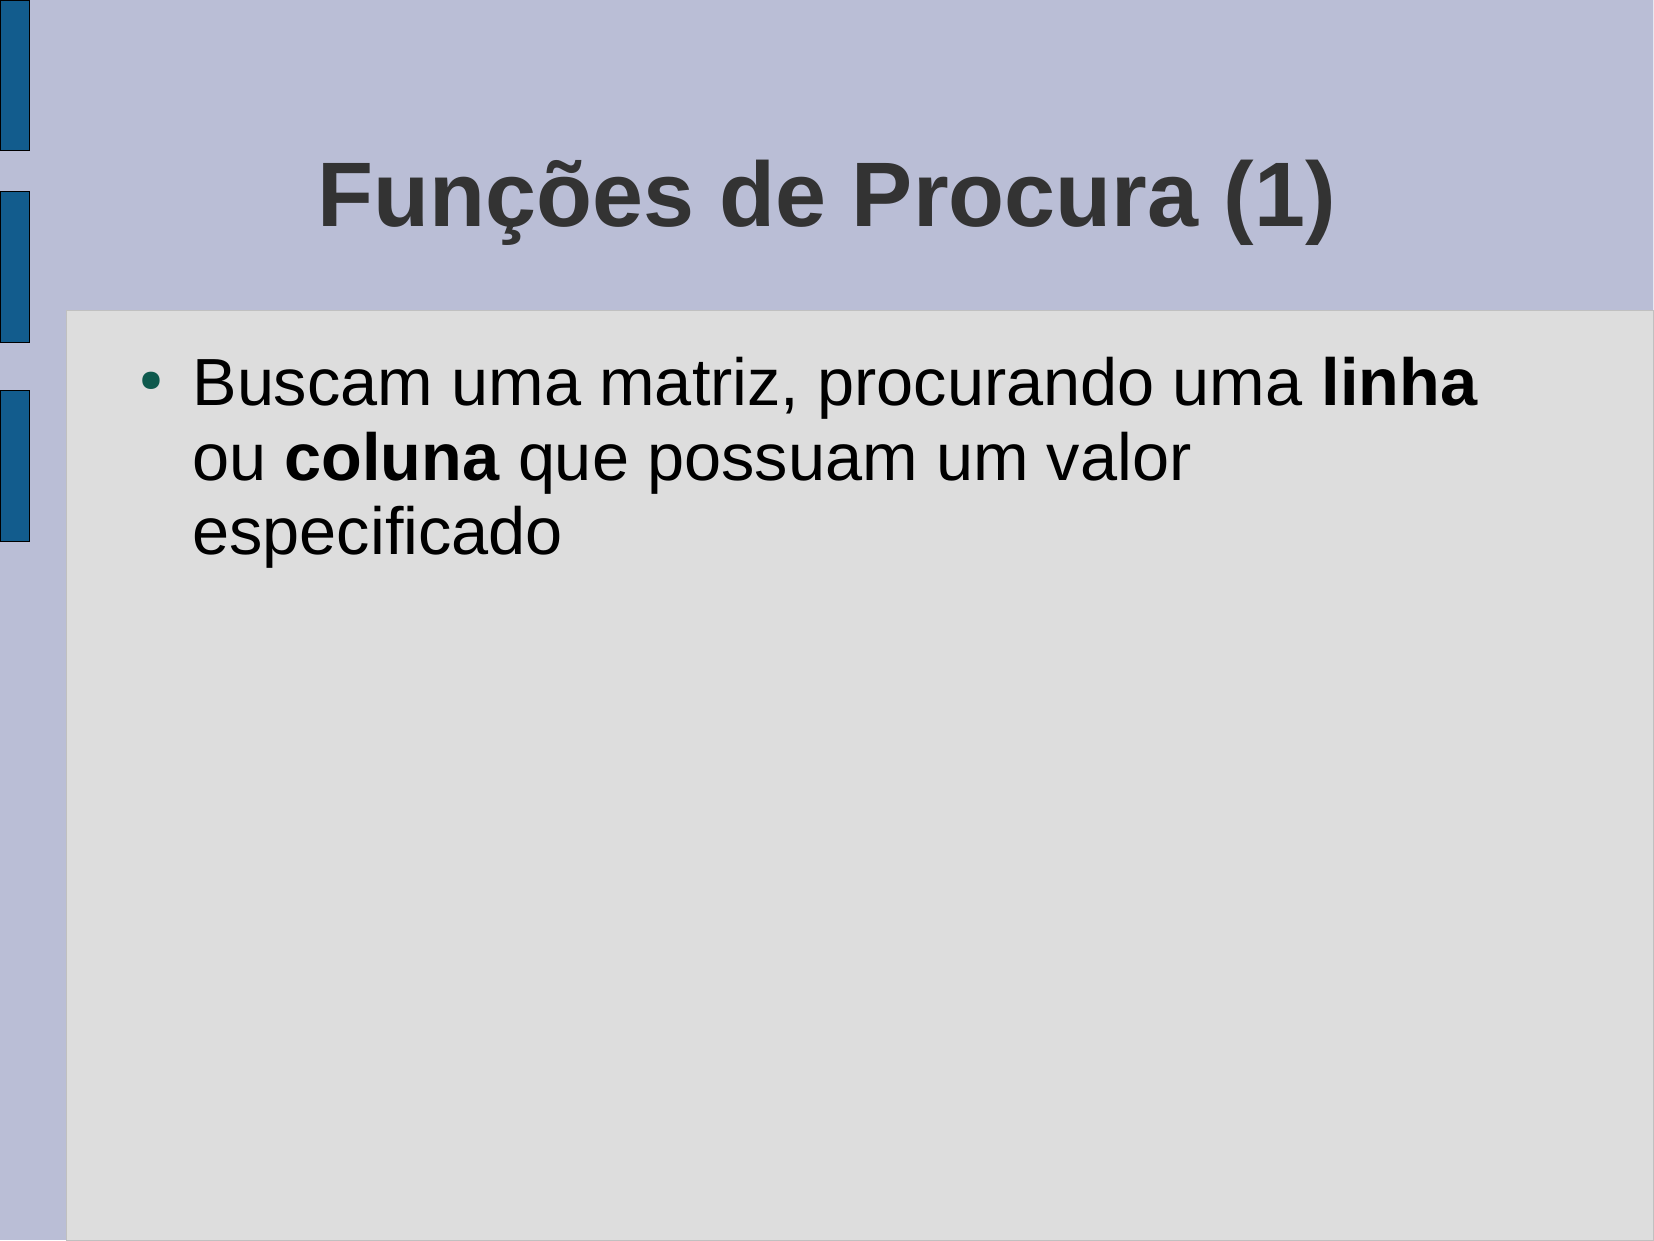

# Funções de Procura (1)
Buscam uma matriz, procurando uma linha ou coluna que possuam um valor especificado